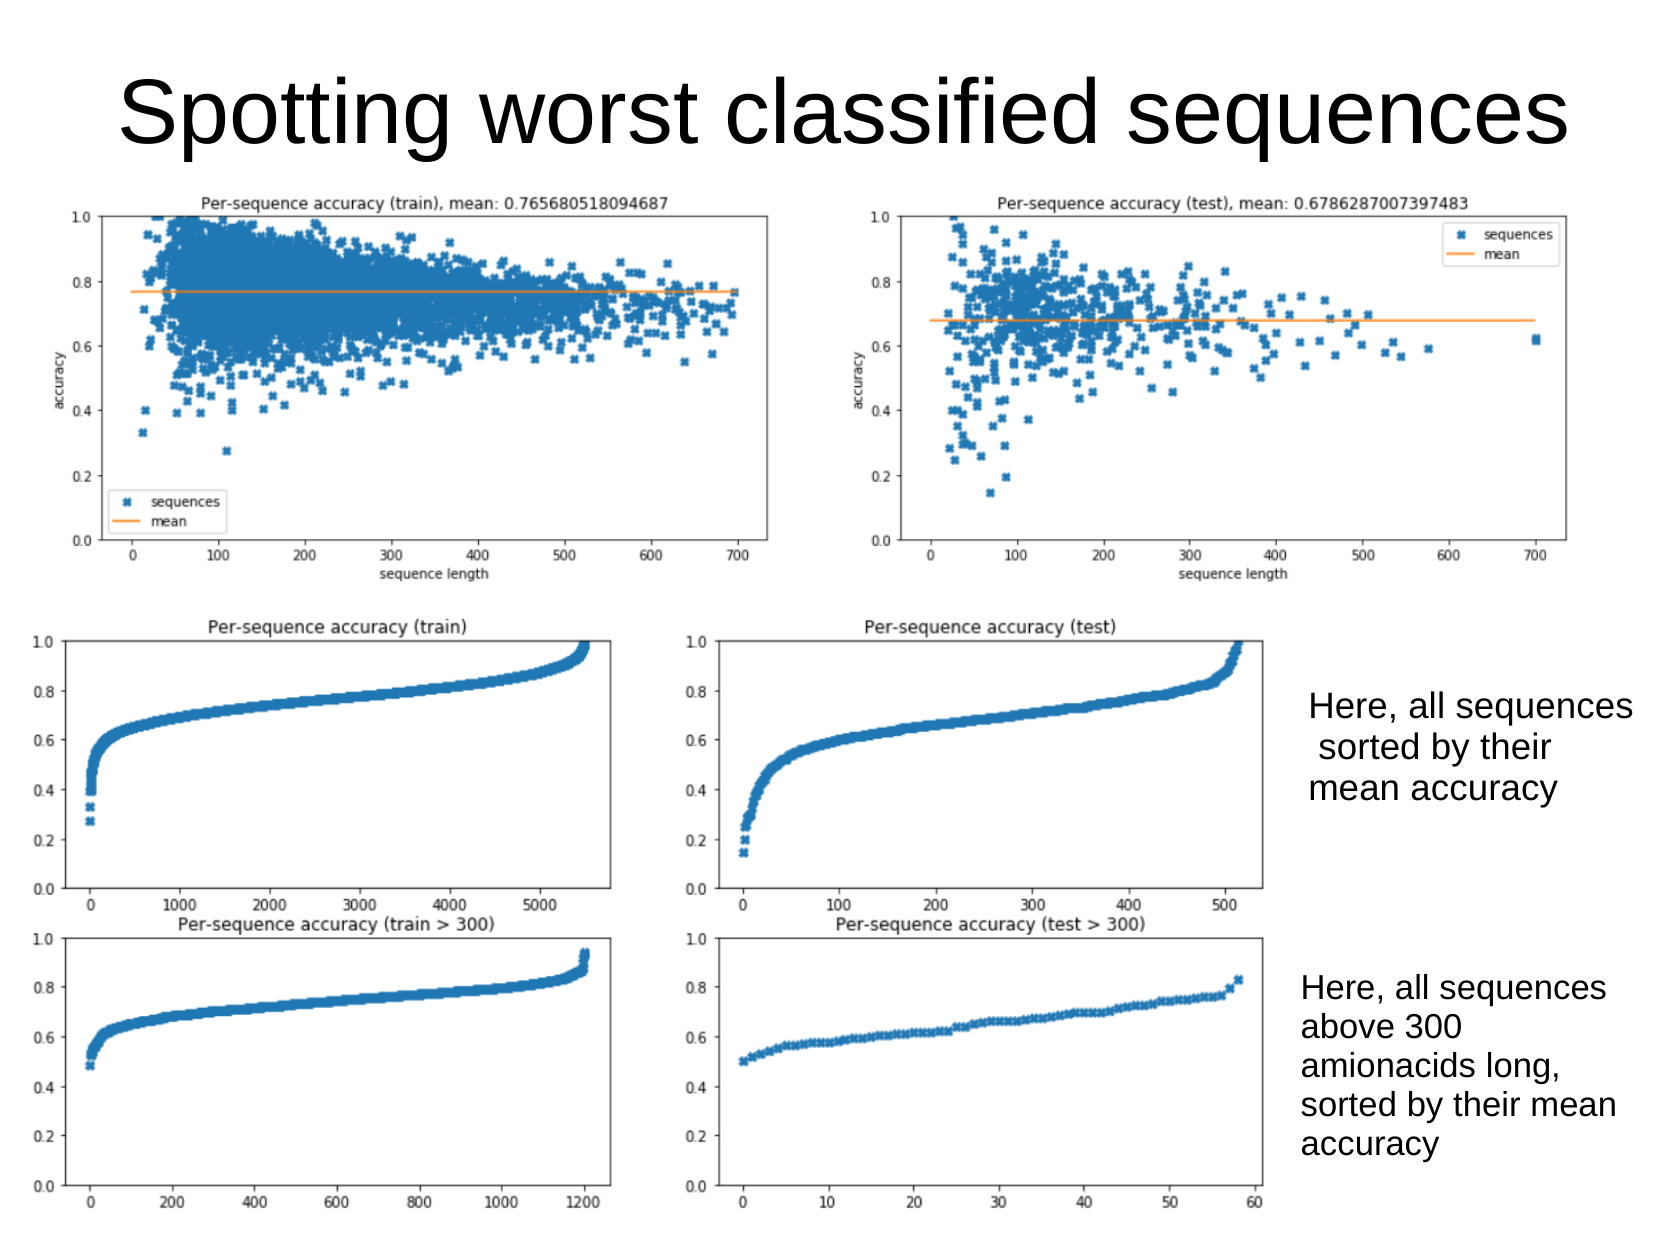

# Spotting worst classified sequences
Here, all sequences sorted by their mean accuracy
Here, all sequences above 300 amionacids long, sorted by their mean accuracy